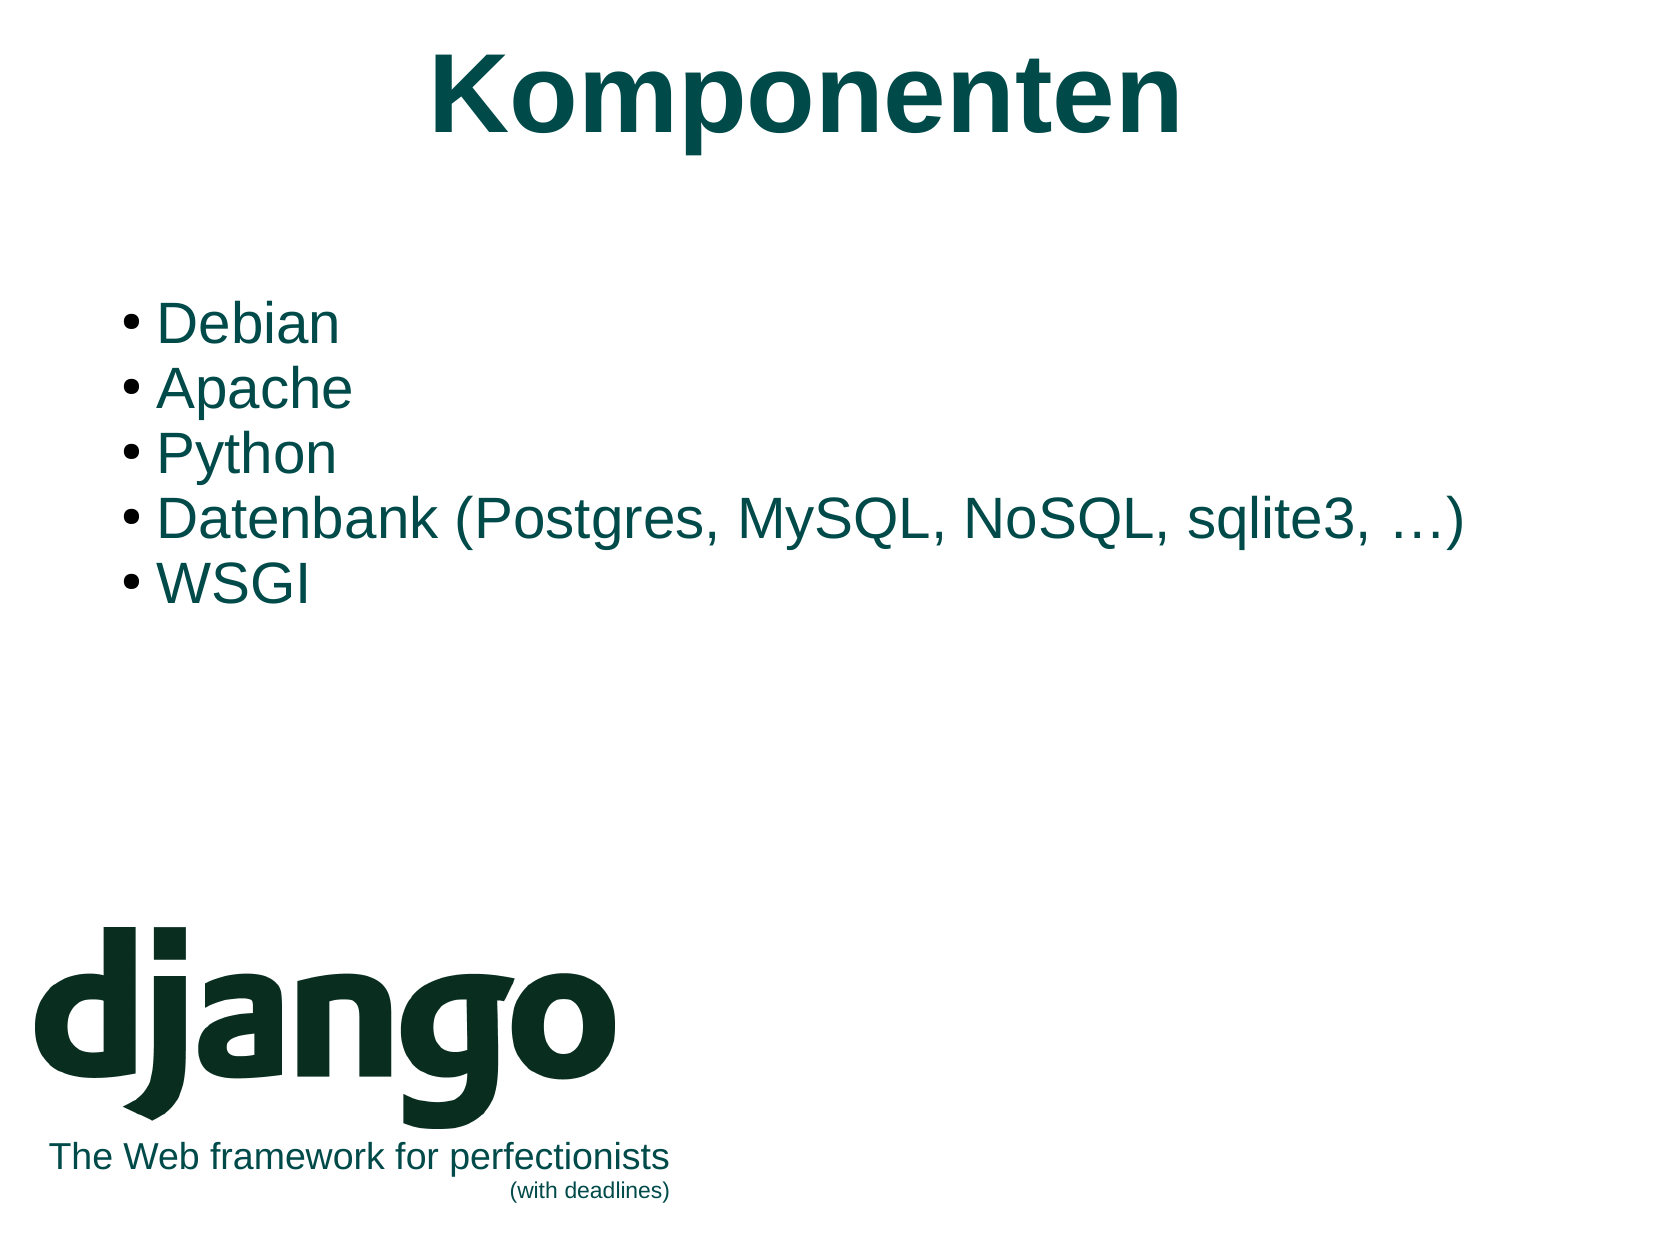

Komponenten
Debian
Apache
Python
Datenbank (Postgres, MySQL, NoSQL, sqlite3, …)
WSGI
The Web framework for perfectionists (with deadlines)